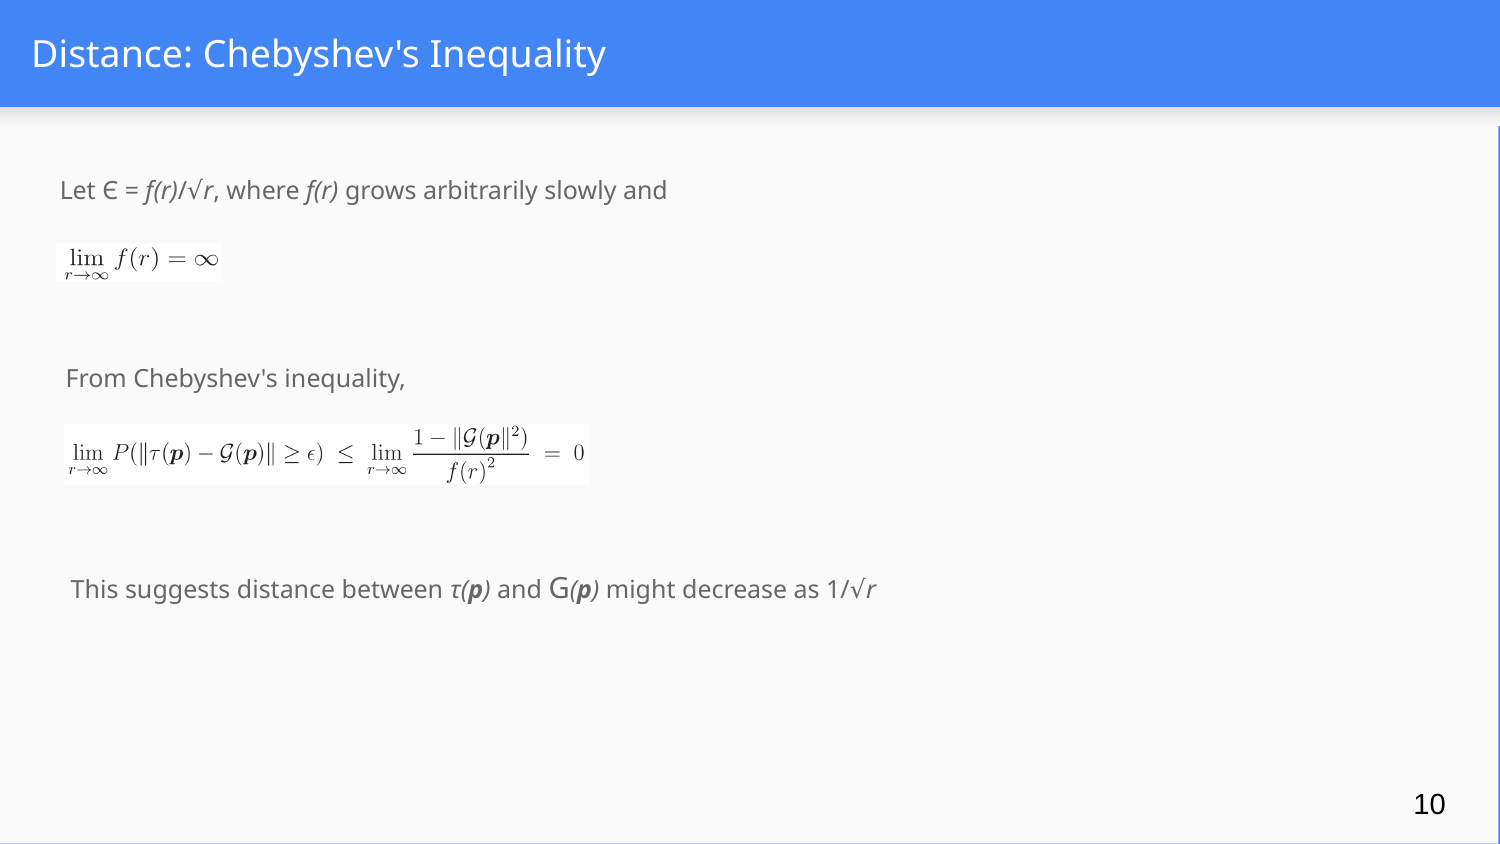

# Distance: Chebyshev's Inequality
Let Є = f(r)/√r, where f(r) grows arbitrarily slowly and
From Chebyshev's inequality,
This suggests distance between τ(p) and G(p) might decrease as 1/√r
10